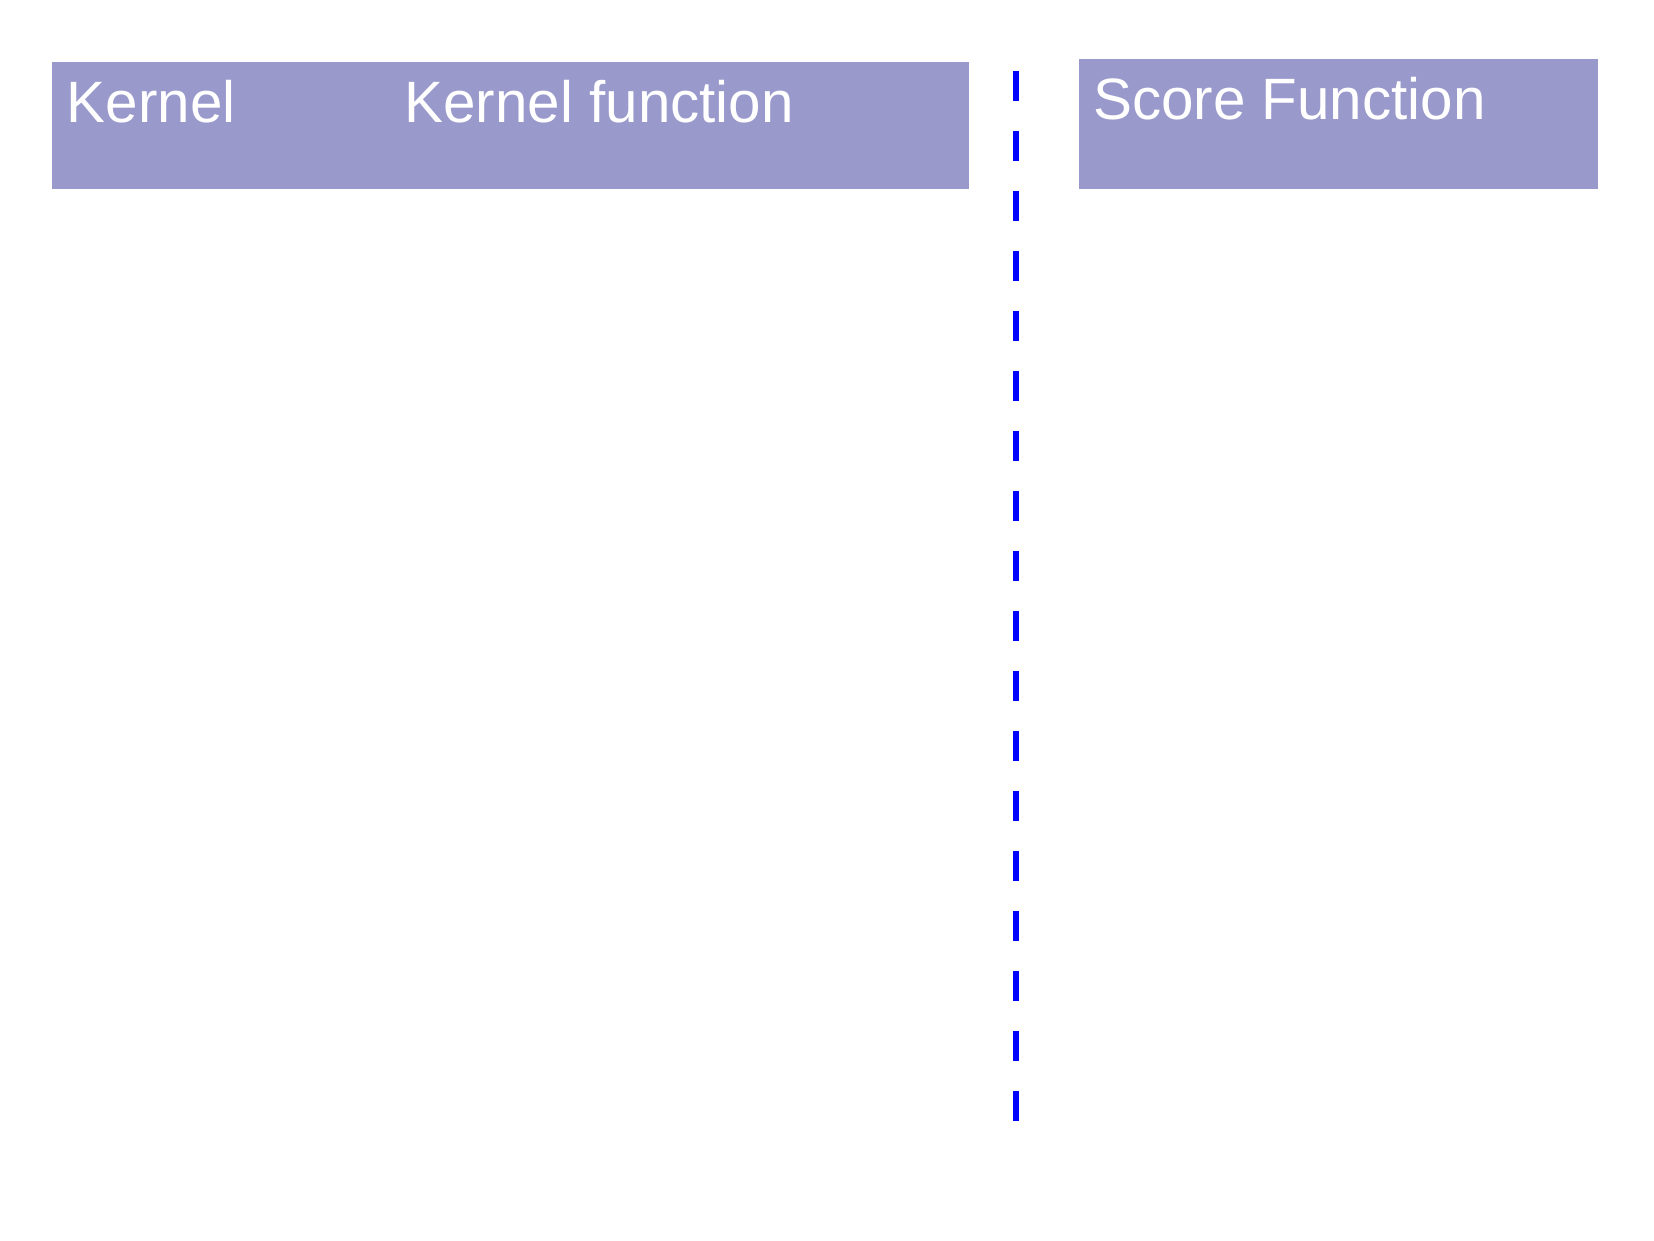

| Score Function |
| --- |
| Sum |
| Product |
| Exponential |
| Weighted Sum |
| Arbitrary |
| Polynomial |
| Kernel | Kernel function |
| --- | --- |
| Linear | x ◦ y + c |
| Polynomial | (ax ◦ y + c)d |
| Gaussian | exp(-γ ||x - y||2) |
| Sigmoid | tanh(ax ◦ y + c) |